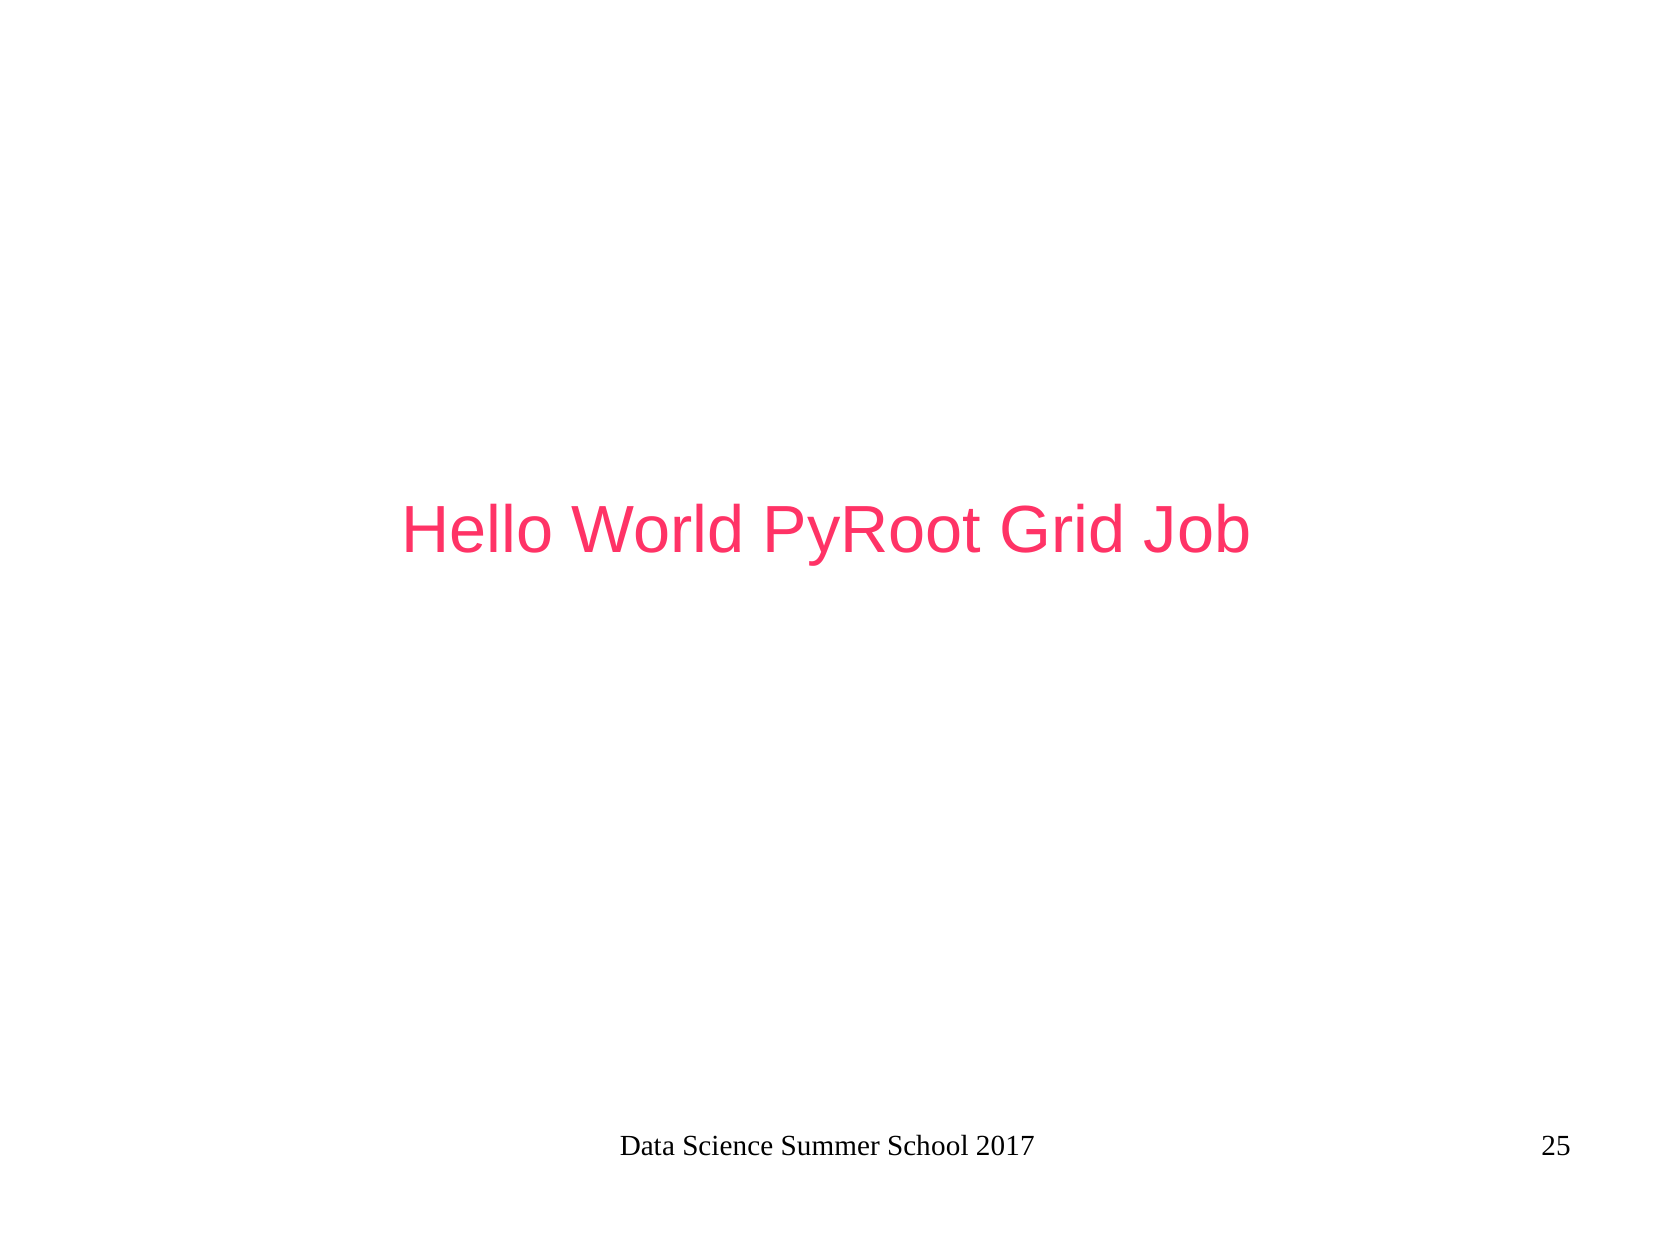

# Hello World PyRoot Grid Job
Data Science Summer School 2017
25